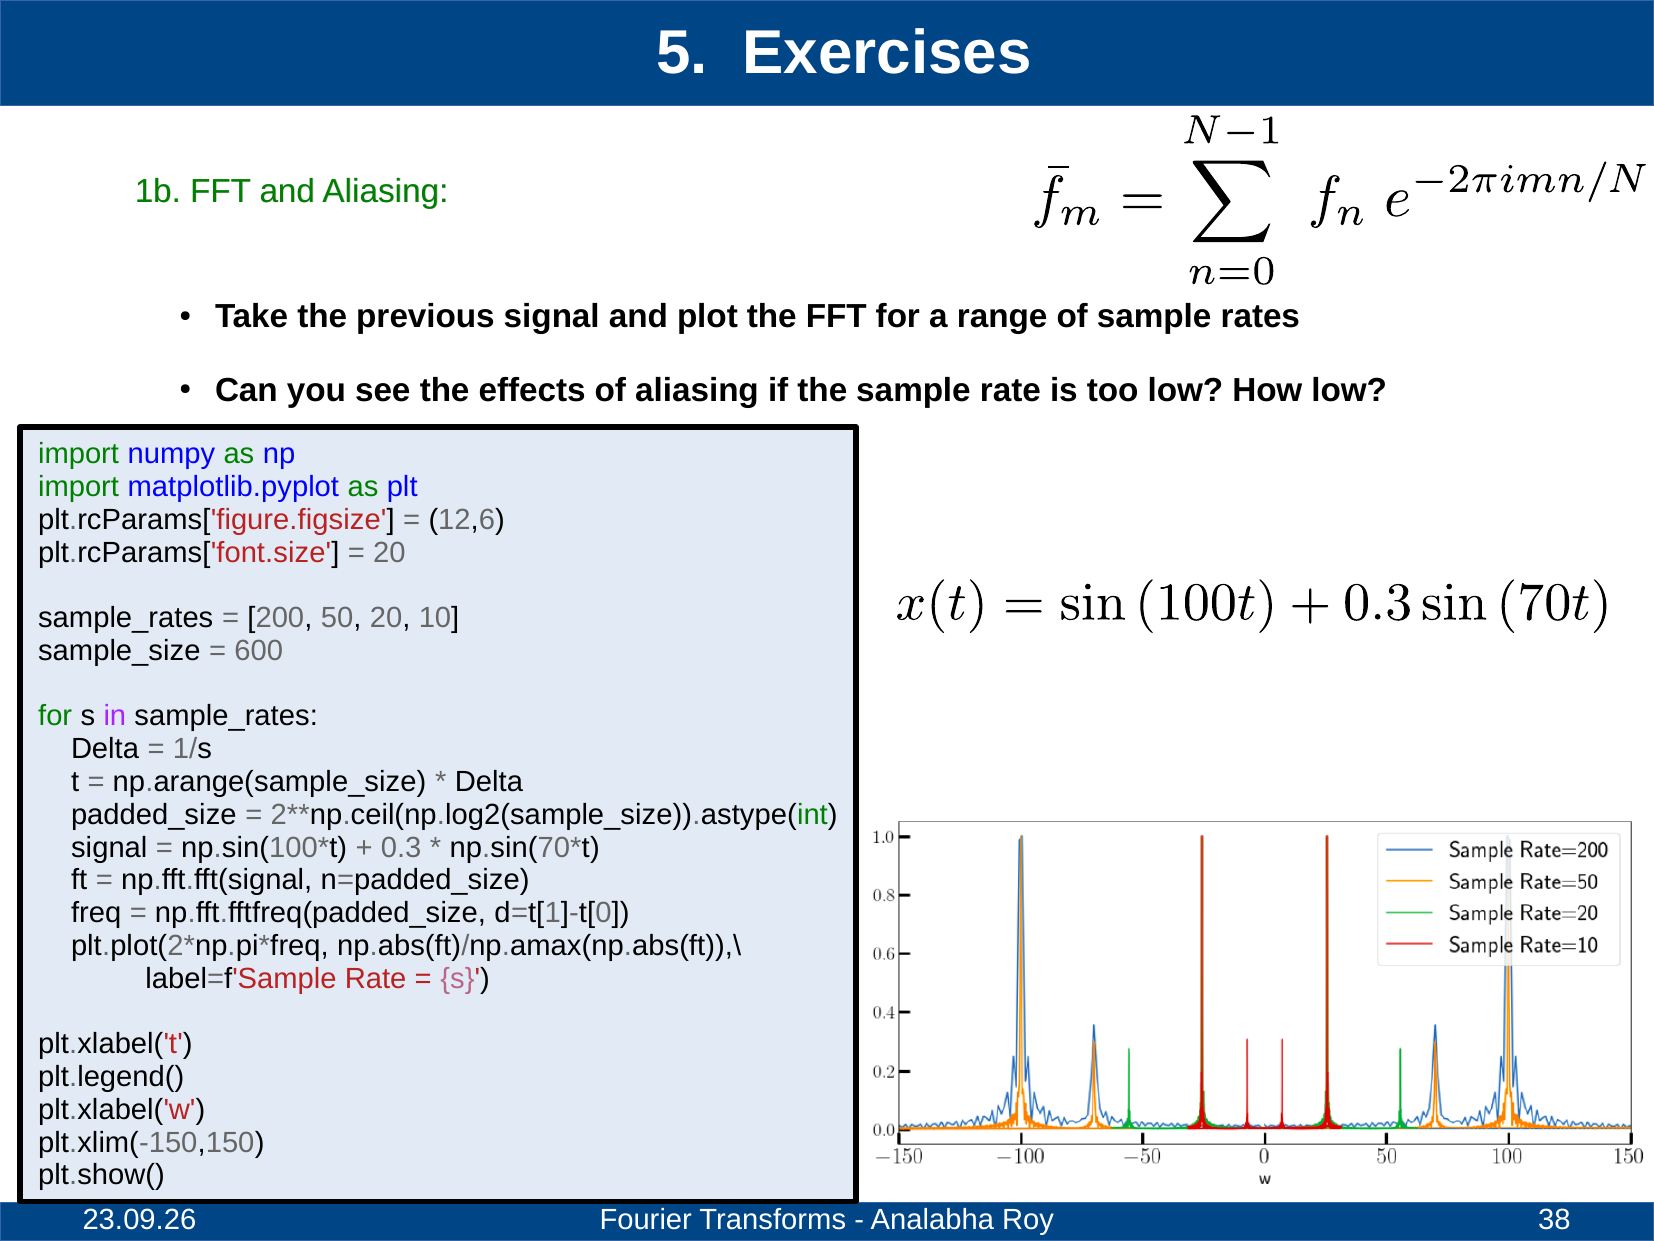

# 5. Exercises
1b. FFT and Aliasing:
Take the previous signal and plot the FFT for a range of sample rates
Can you see the effects of aliasing if the sample rate is too low? How low?
import numpy as np
import matplotlib.pyplot as plt
plt.rcParams['figure.figsize'] = (12,6)
plt.rcParams['font.size'] = 20
sample_rates = [200, 50, 20, 10]
sample_size = 600
for s in sample_rates:
 Delta = 1/s
 t = np.arange(sample_size) * Delta
 padded_size = 2**np.ceil(np.log2(sample_size)).astype(int)
 signal = np.sin(100*t) + 0.3 * np.sin(70*t)
 ft = np.fft.fft(signal, n=padded_size)
 freq = np.fft.fftfreq(padded_size, d=t[1]-t[0])
 plt.plot(2*np.pi*freq, np.abs(ft)/np.amax(np.abs(ft)),\
 label=f'Sample Rate = {s}')
plt.xlabel('t')
plt.legend()
plt.xlabel('w')
plt.xlim(-150,150)
plt.show()
Your name here (insert->page number)
38